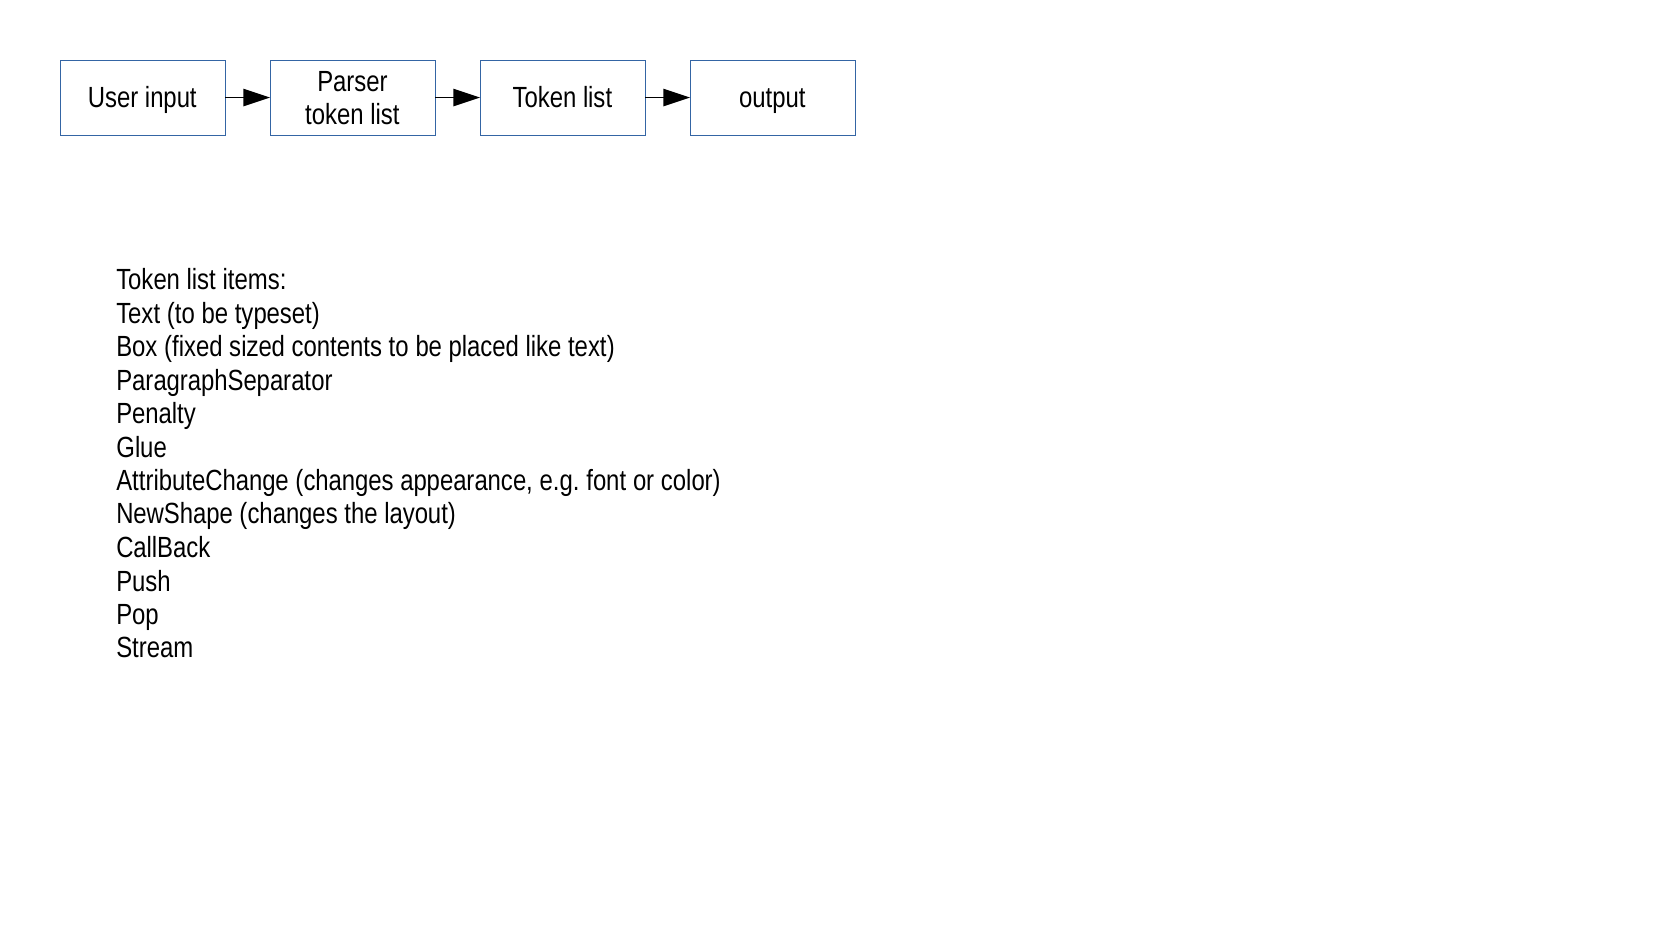

User input
Parser
token list
Token list
output
Token list items:
Text (to be typeset)
Box (fixed sized contents to be placed like text)
ParagraphSeparator
Penalty
Glue
AttributeChange (changes appearance, e.g. font or color)
NewShape (changes the layout)
CallBack
Push
Pop
Stream